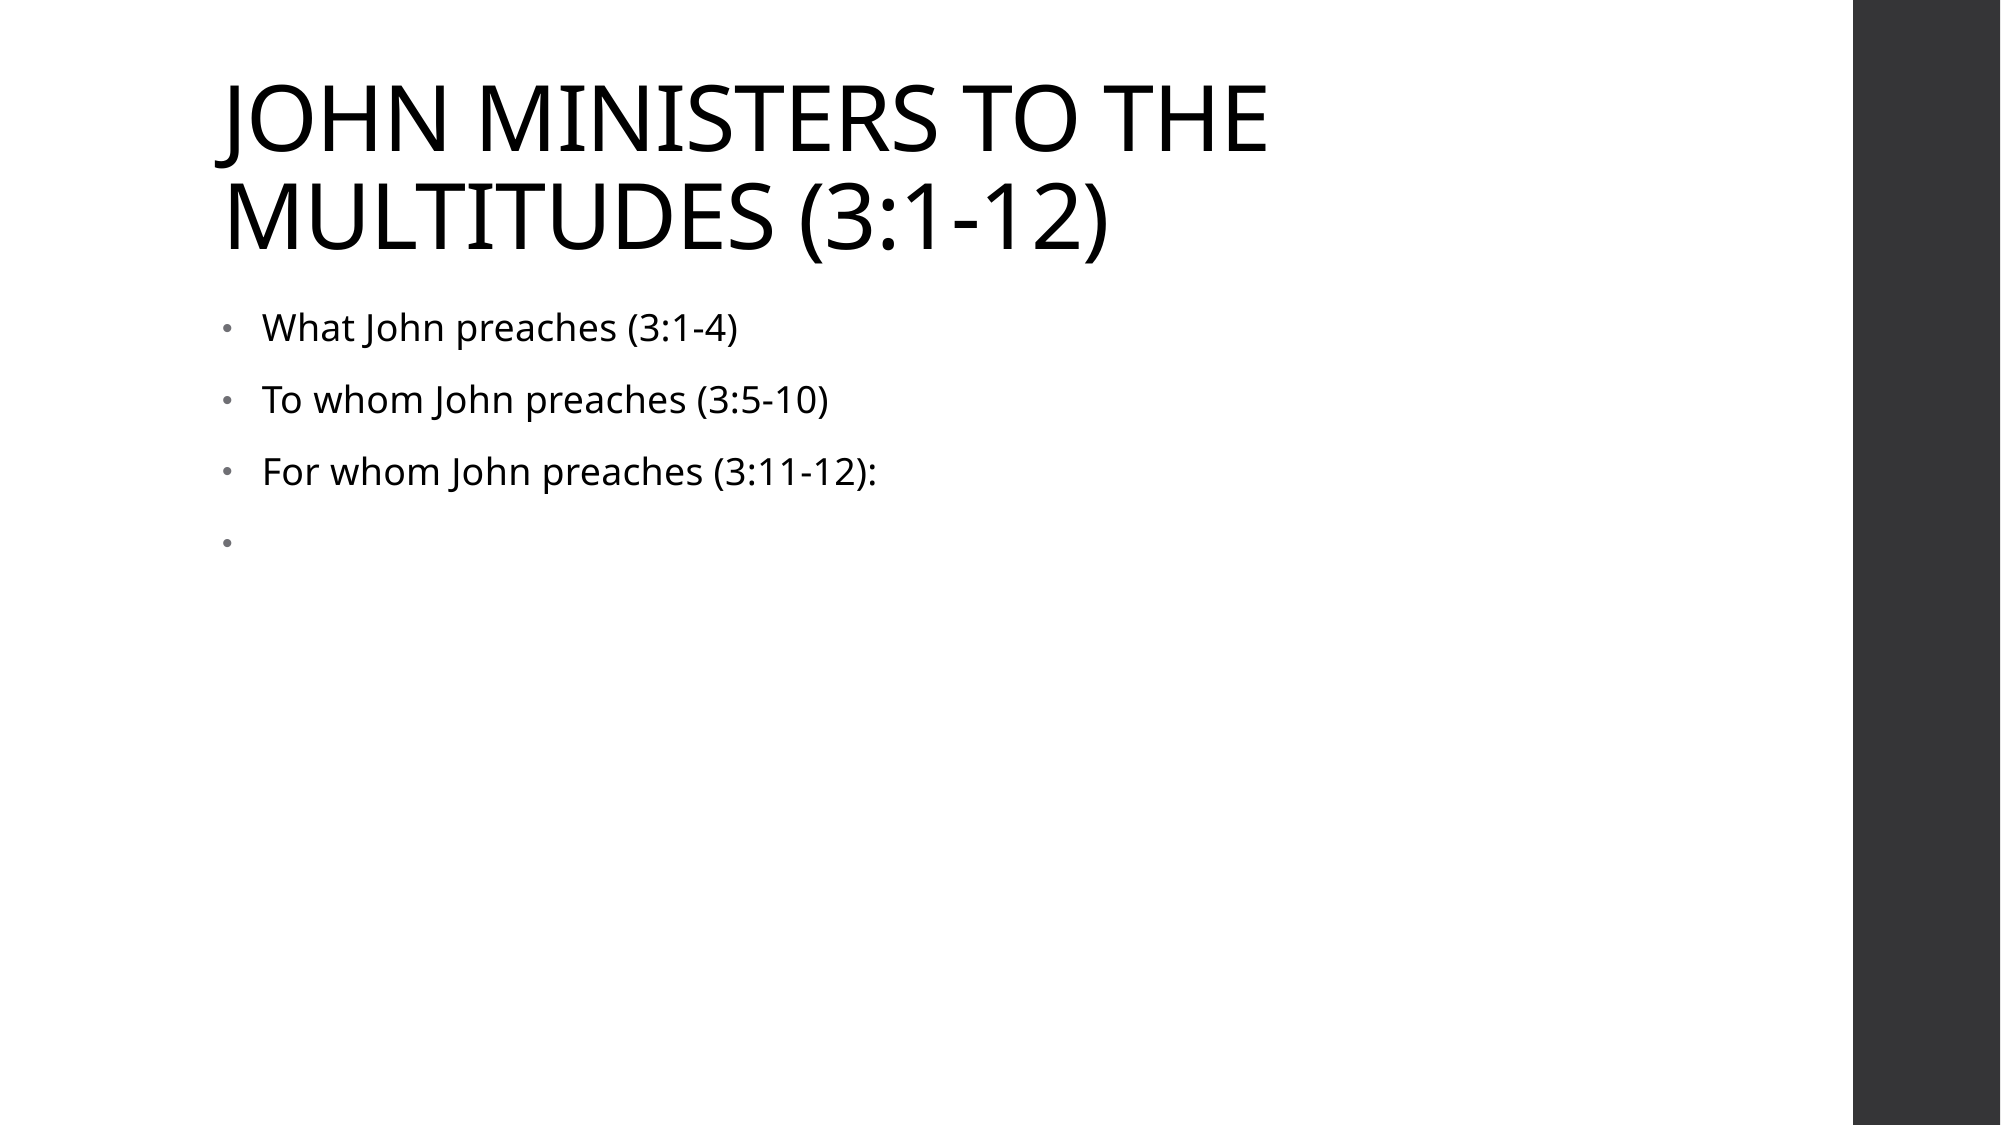

# JOHN MINISTERS TO THE MULTITUDES (3:1-12)
 What John preaches (3:1-4)
 To whom John preaches (3:5-10)
 For whom John preaches (3:11-12):